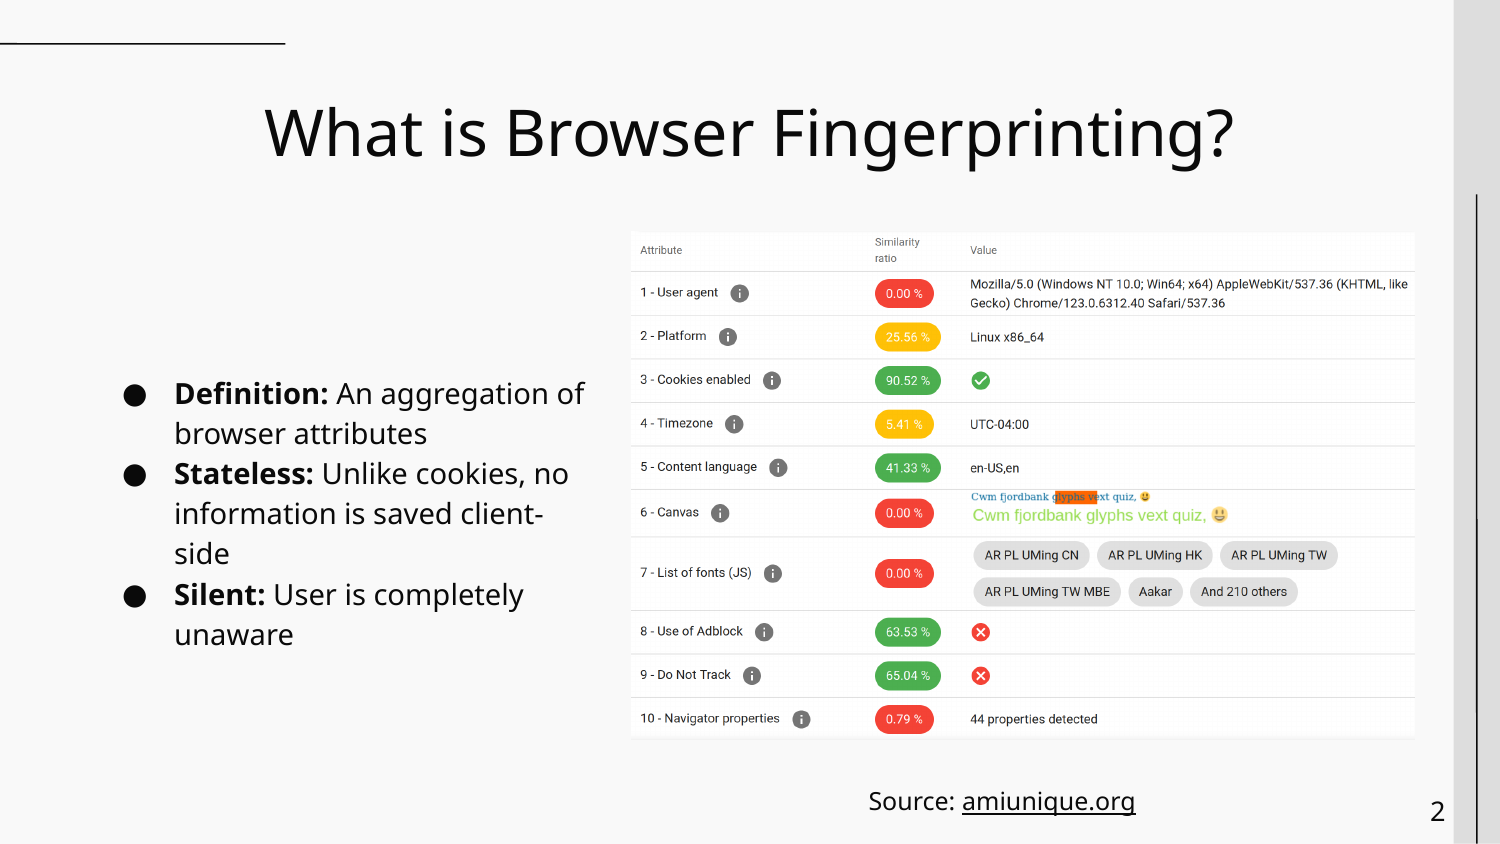

# What is Browser Fingerprinting?
Definition: An aggregation of browser attributes
Stateless: Unlike cookies, no information is saved client-side
Silent: User is completely unaware
Source: amiunique.org